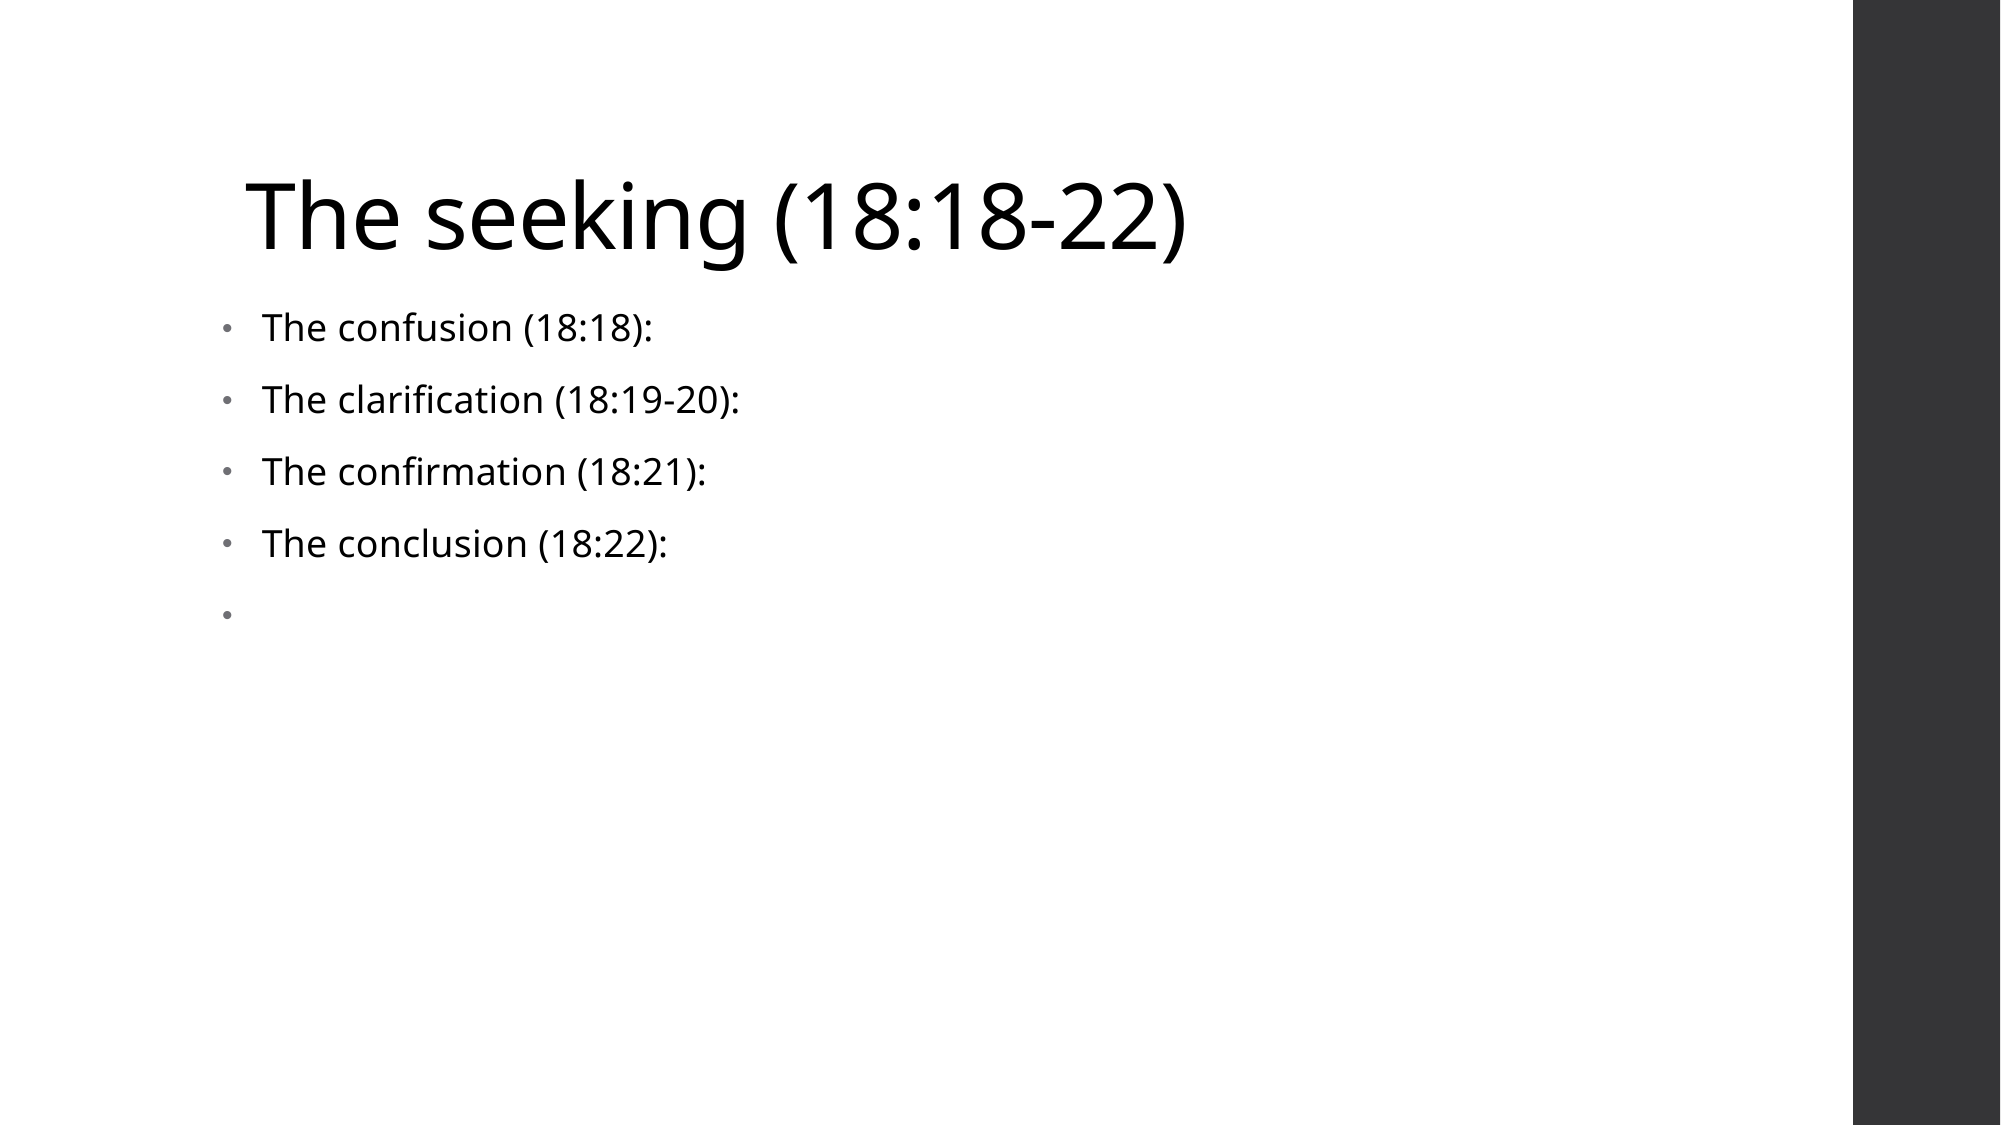

# The seeking (18:18-22)
 The confusion (18:18):
 The clarification (18:19-20):
 The confirmation (18:21):
 The conclusion (18:22):